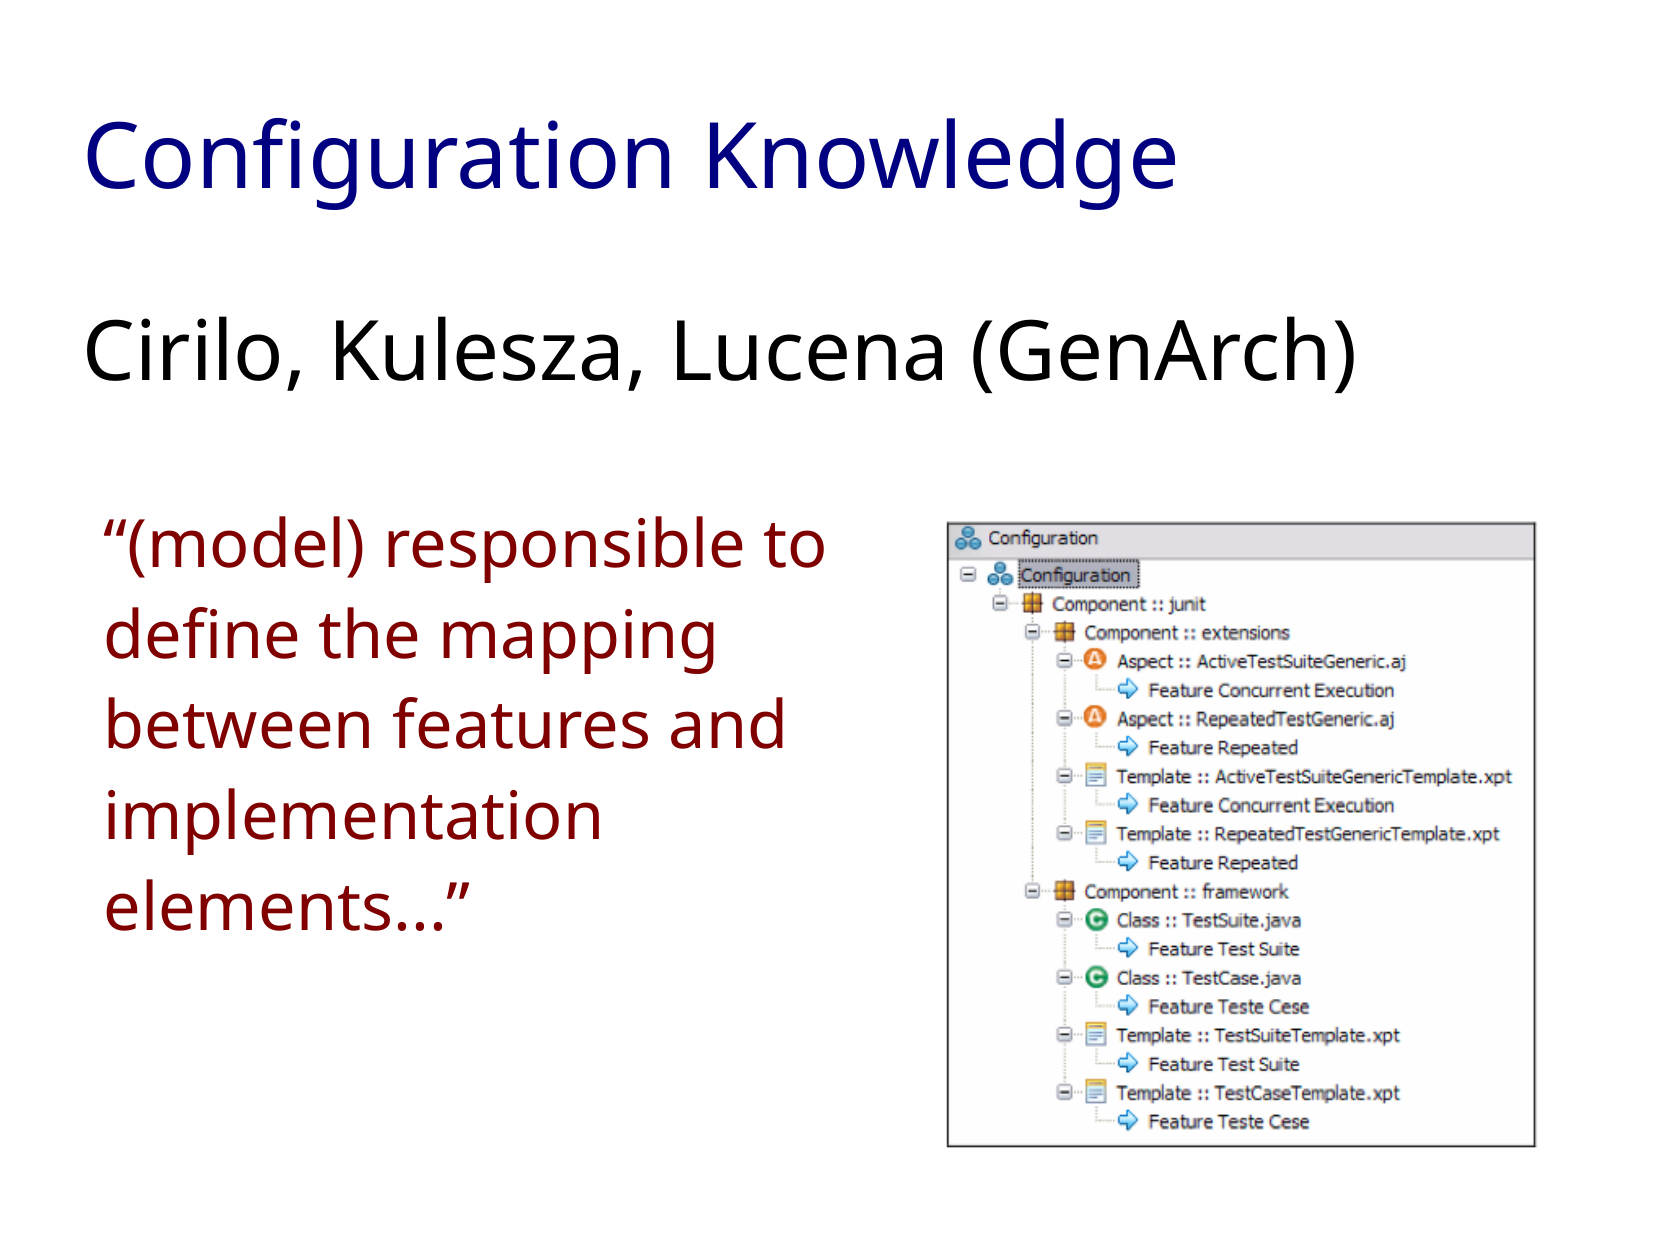

# Configuration Knowledge
Cirilo, Kulesza, Lucena (GenArch)
“(model) responsible to define the mapping between features and implementation elements...”